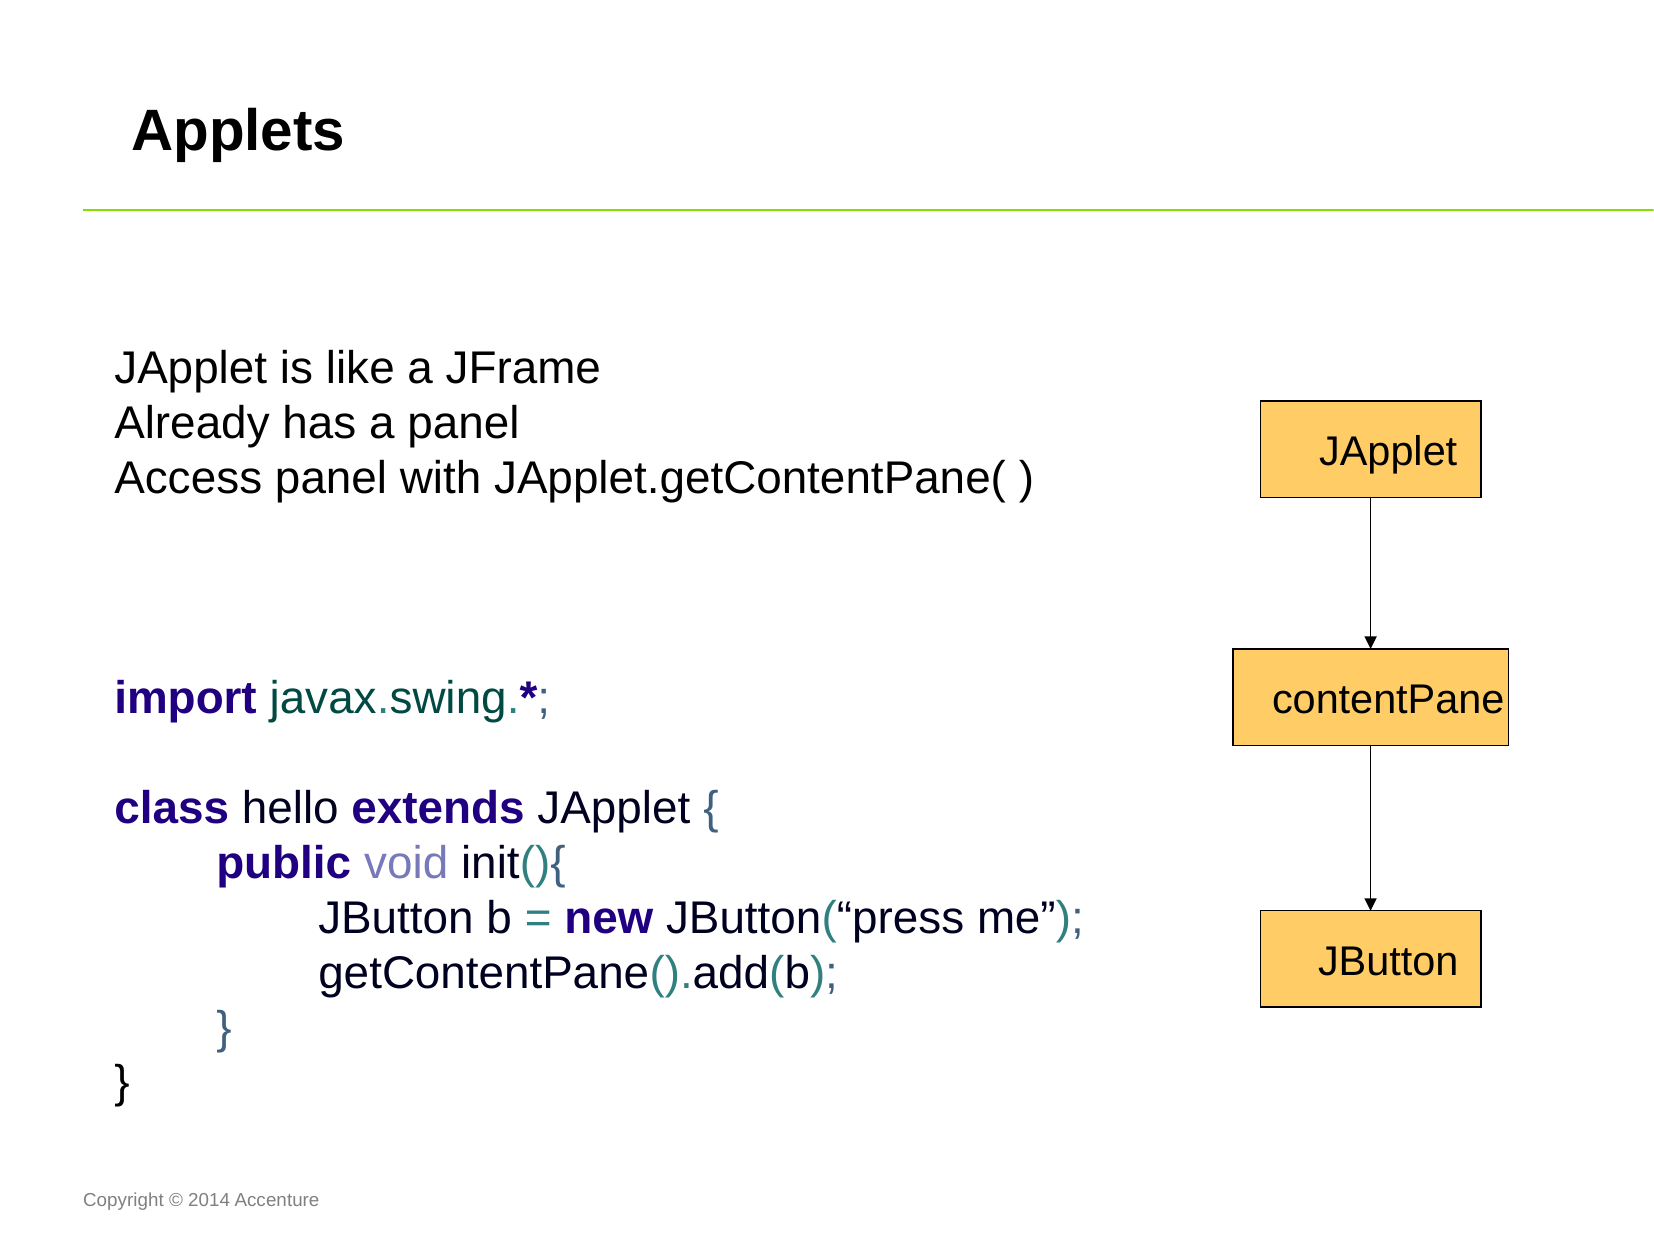

# Applets
JApplet is like a JFrame
Already has a panel
Access panel with JApplet.getContentPane( )
import javax.swing.*;
class hello extends JApplet {
 public void init(){
 JButton b = new JButton(“press me”);
 getContentPane().add(b);
 }
}
JApplet
contentPane
JButton